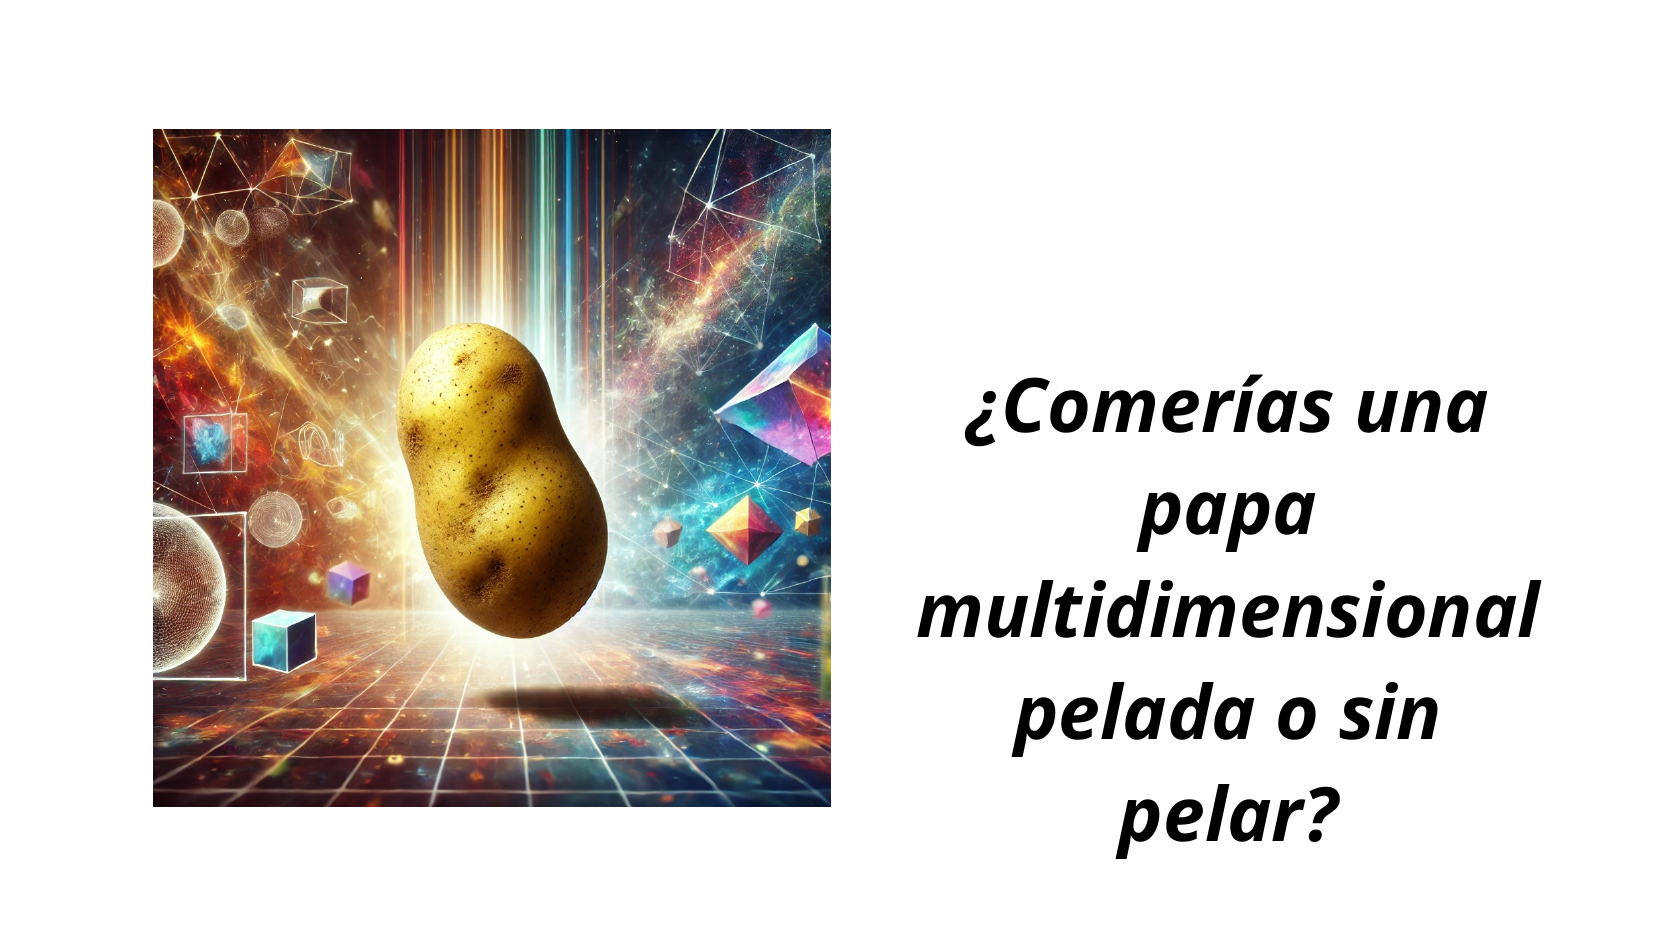

¿Comerías una papa multidimensional pelada o sin pelar?